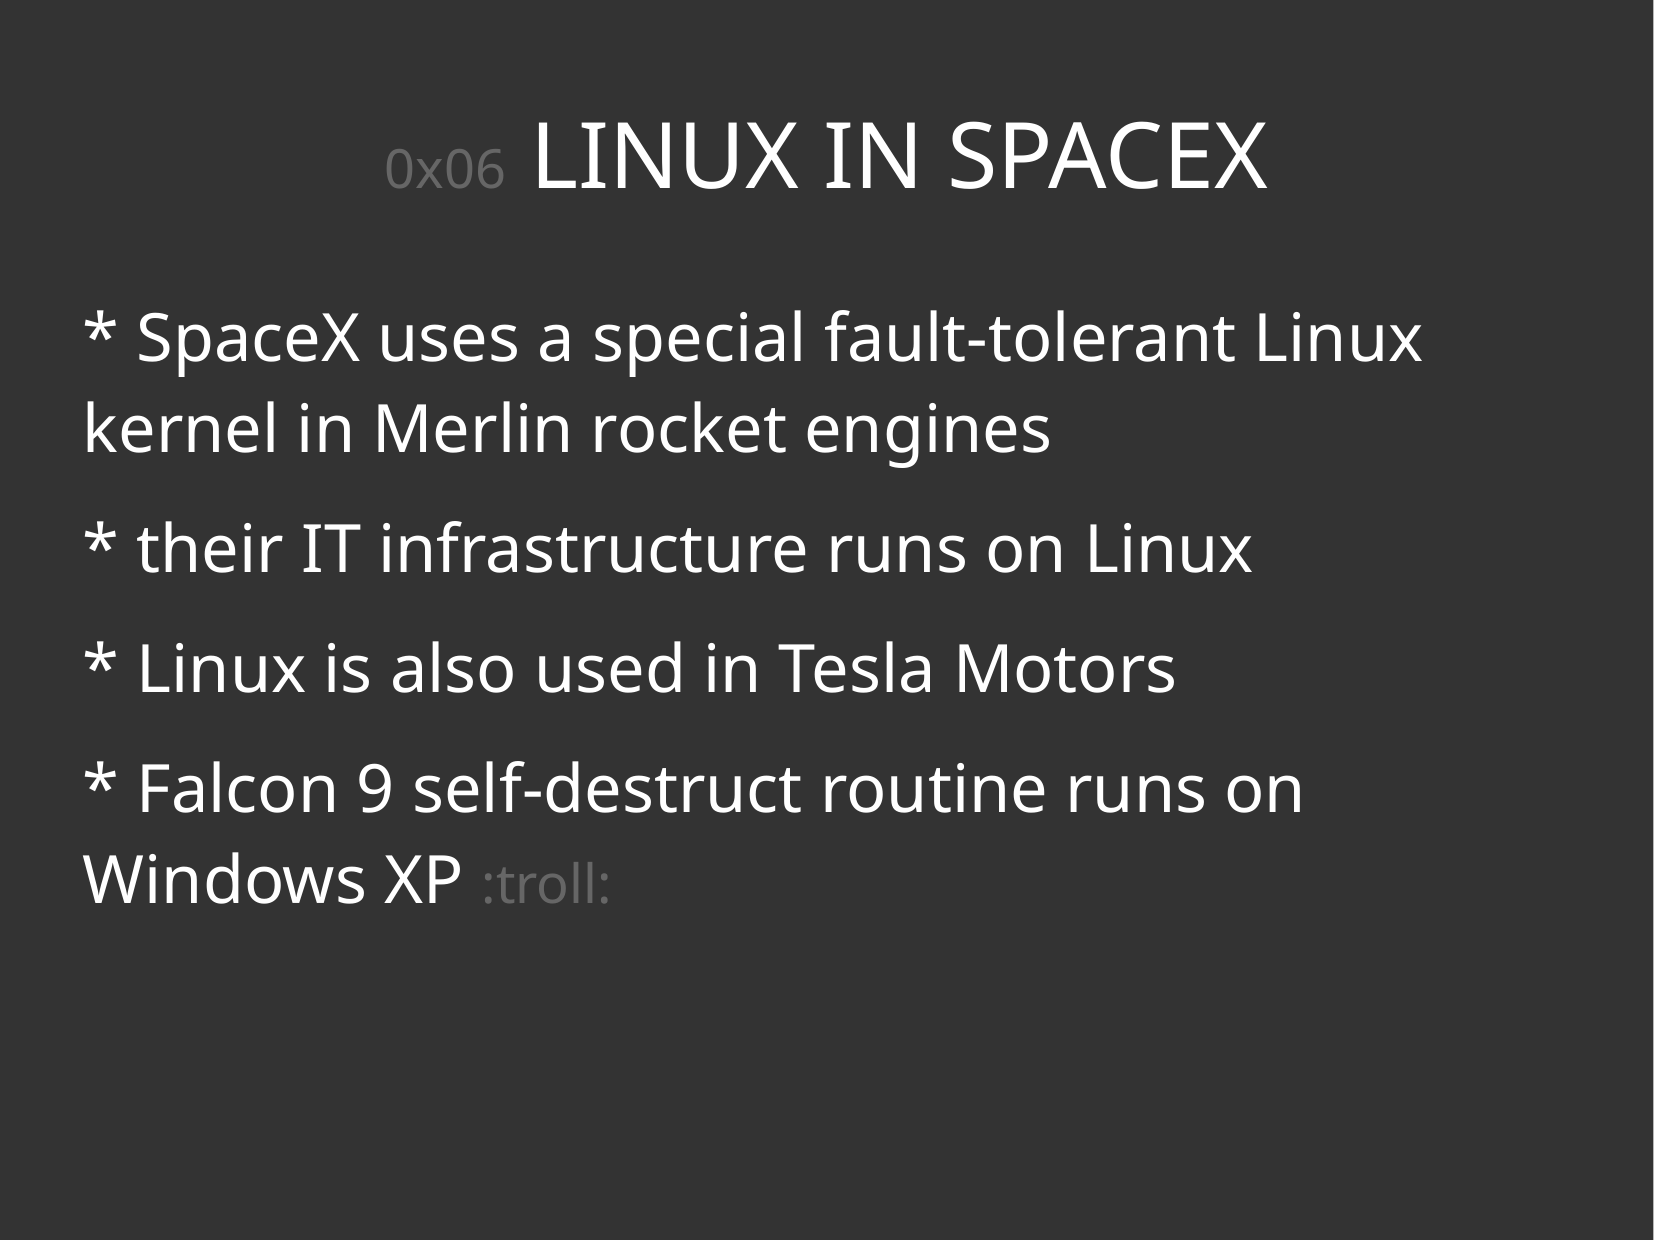

# 0x06 LINUX IN SPACEX
* SpaceX uses a special fault-tolerant Linux kernel in Merlin rocket engines
* their IT infrastructure runs on Linux
* Linux is also used in Tesla Motors
* Falcon 9 self-destruct routine runs on Windows XP :troll: